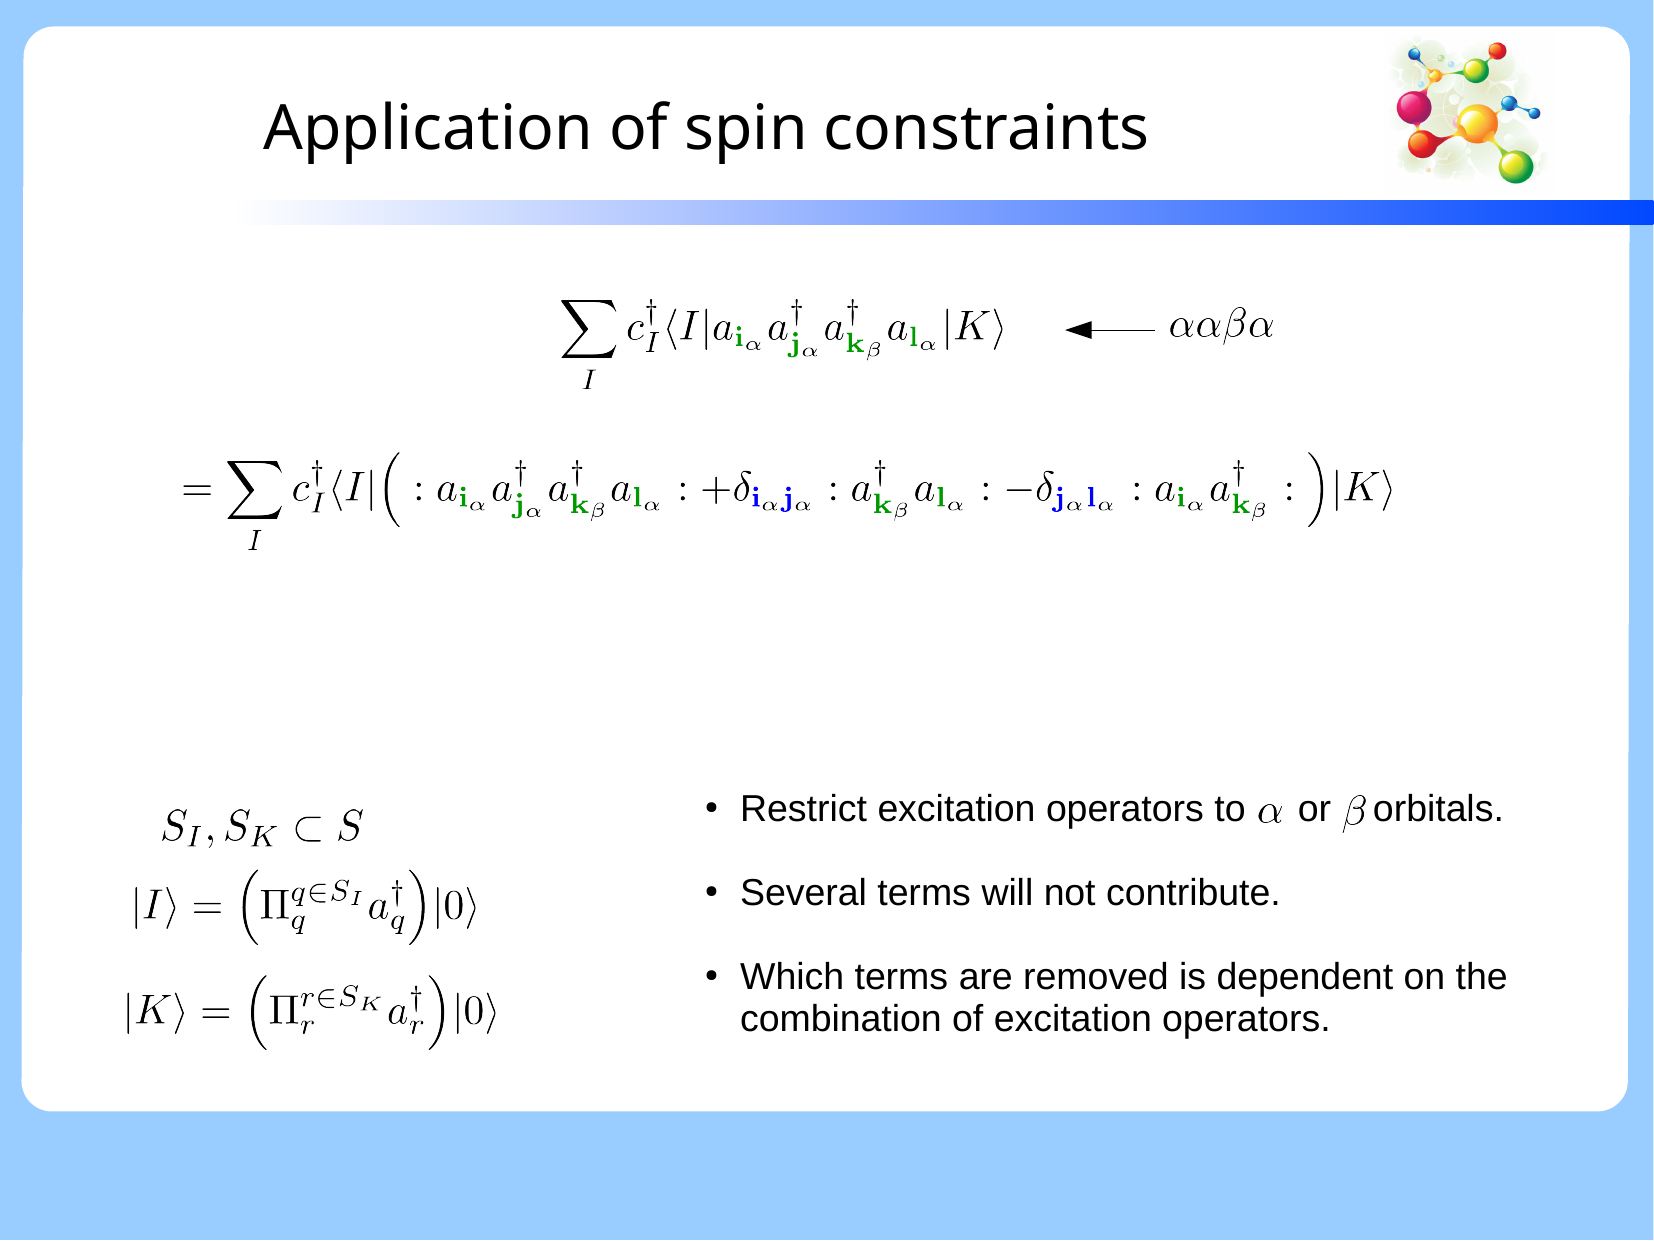

# Application of spin constraints
Restrict excitation operators to or orbitals.
Several terms will not contribute.
Which terms are removed is dependent on the combination of excitation operators.